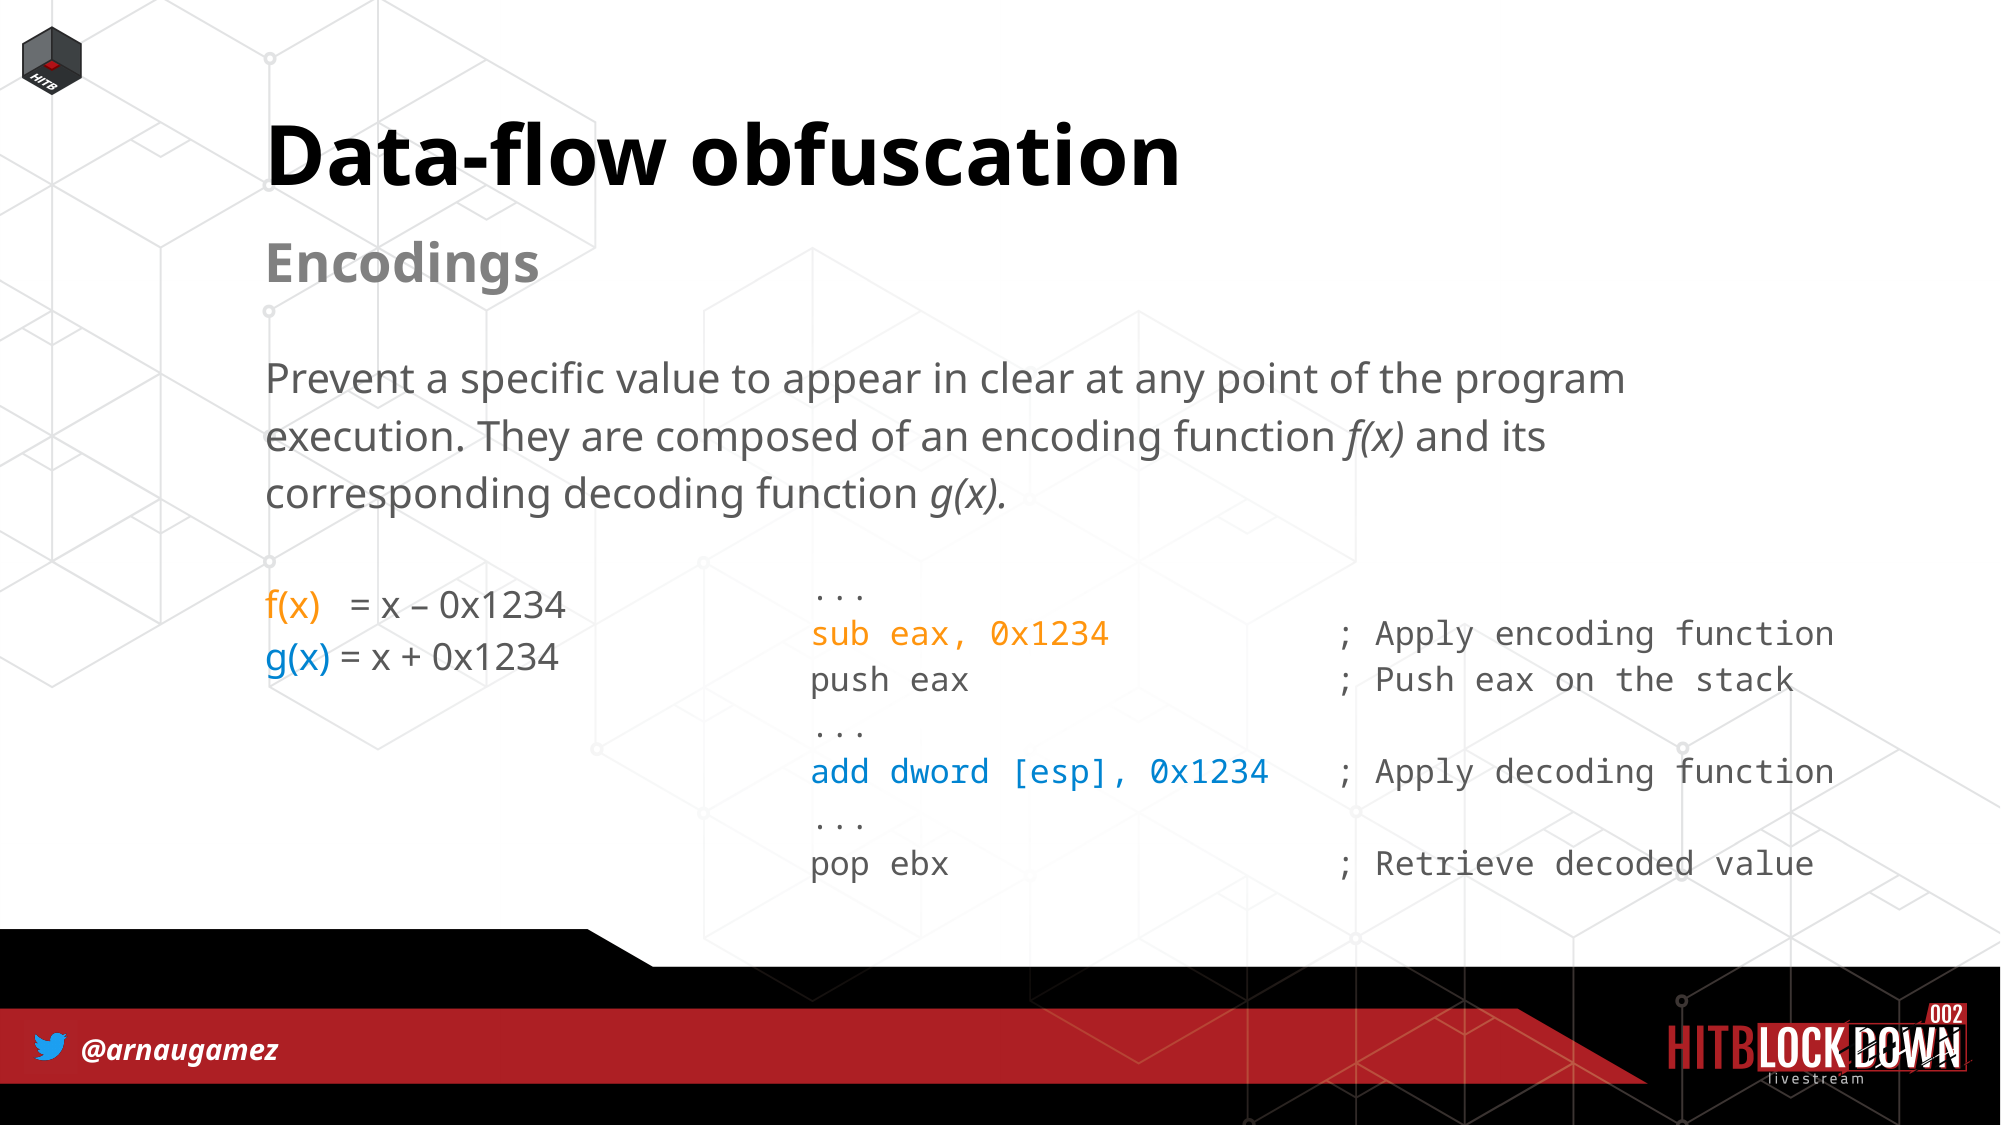

# Data-flow obfuscation
Encodings
Prevent a specific value to appear in clear at any point of the program execution. They are composed of an encoding function f(x) and its corresponding decoding function g(x).
f(x)	 = x – 0x1234
g(x) = x + 0x1234
...
sub eax, 0x1234			; Apply encoding function
push eax					; Push eax on the stack
...
add dword [esp], 0x1234	; Apply decoding function
...
pop ebx						; Retrieve decoded value